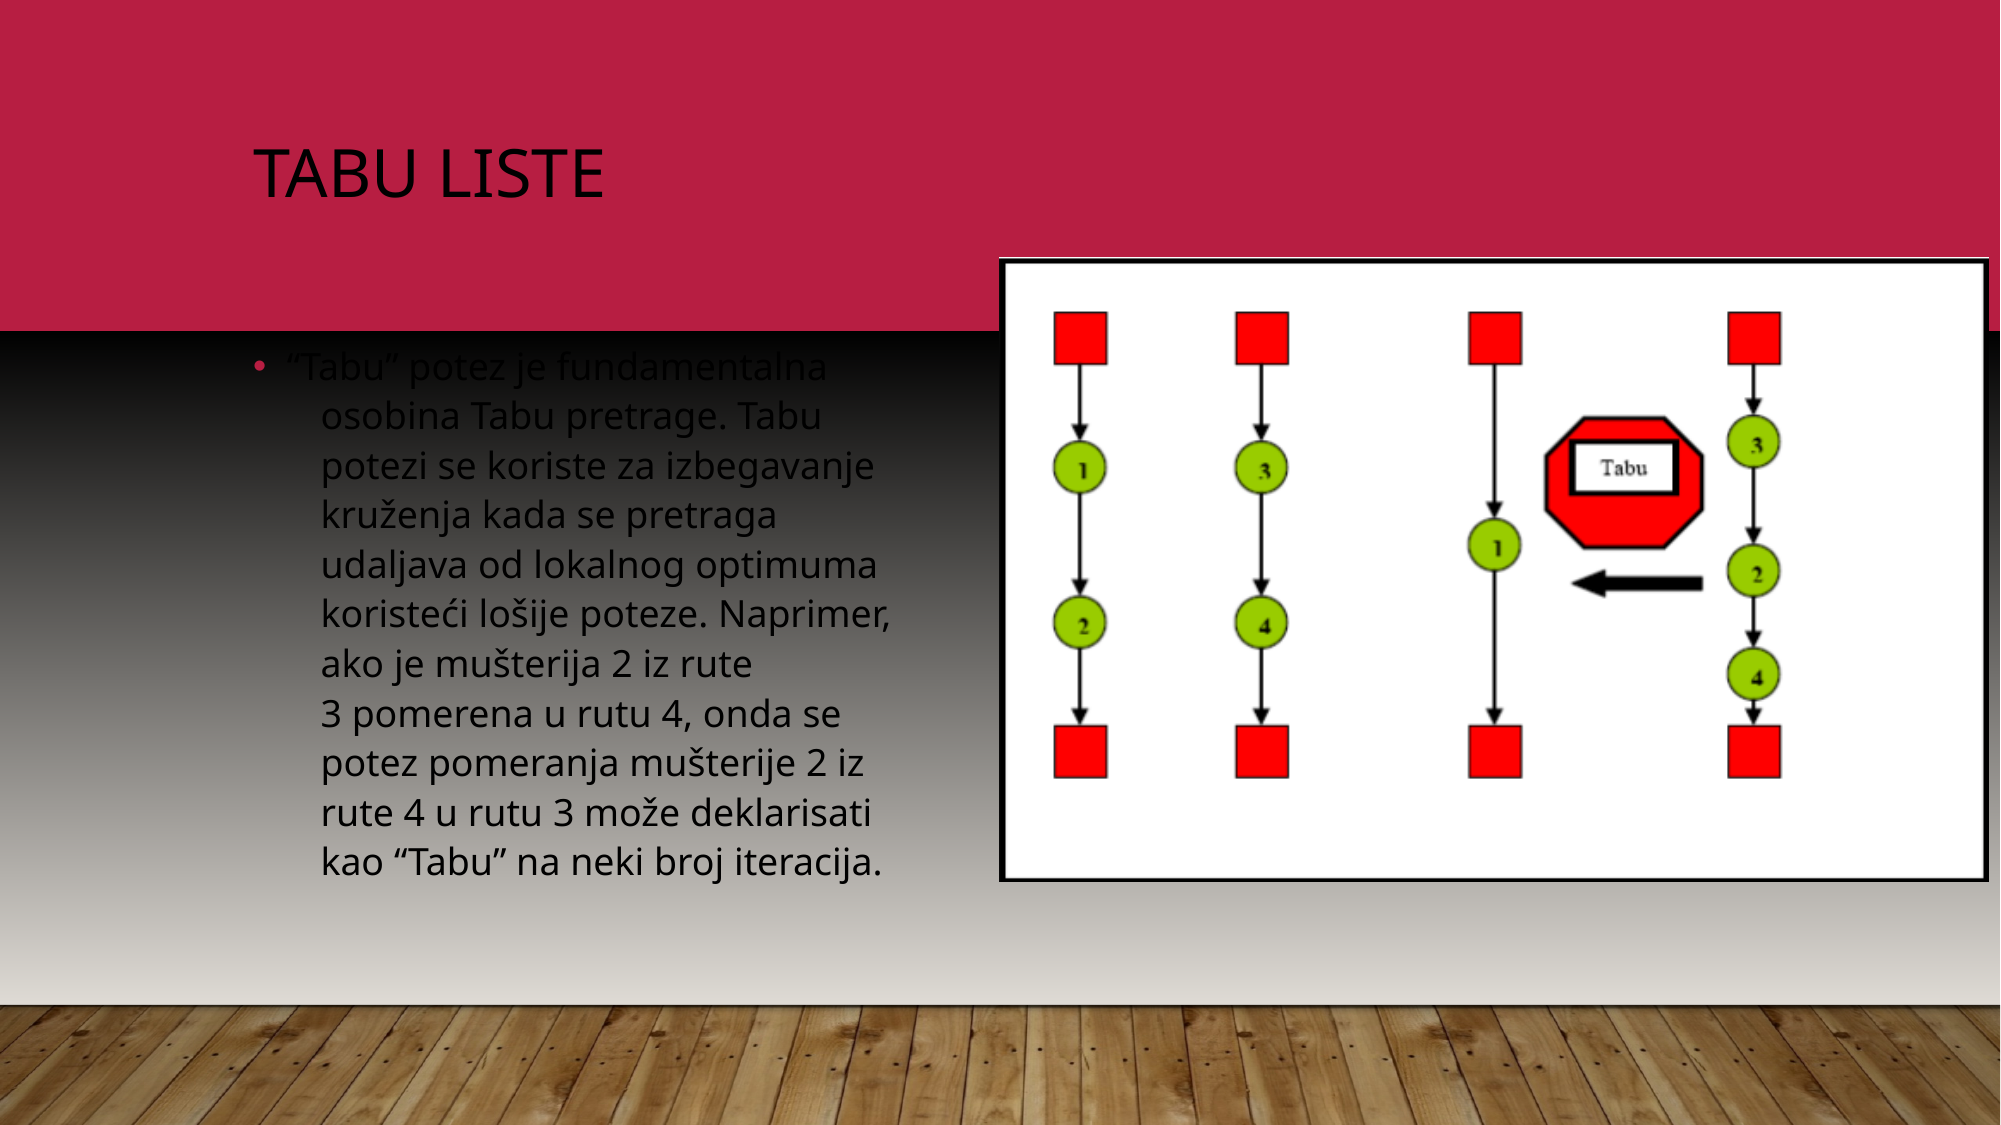

# Tabu liste
“Tabu” potez je fundamentalna osobina Tabu pretrage. Tabu potezi se koriste za izbegavanje kruženja kada se pretraga udaljava od lokalnog optimuma koristeći lošije poteze. Naprimer, ako je mušterija 2 iz rute 3 pomerena u rutu 4, onda se potez pomeranja mušterije 2 iz rute 4 u rutu 3 može deklarisati kao “Tabu” na neki broj iteracija.